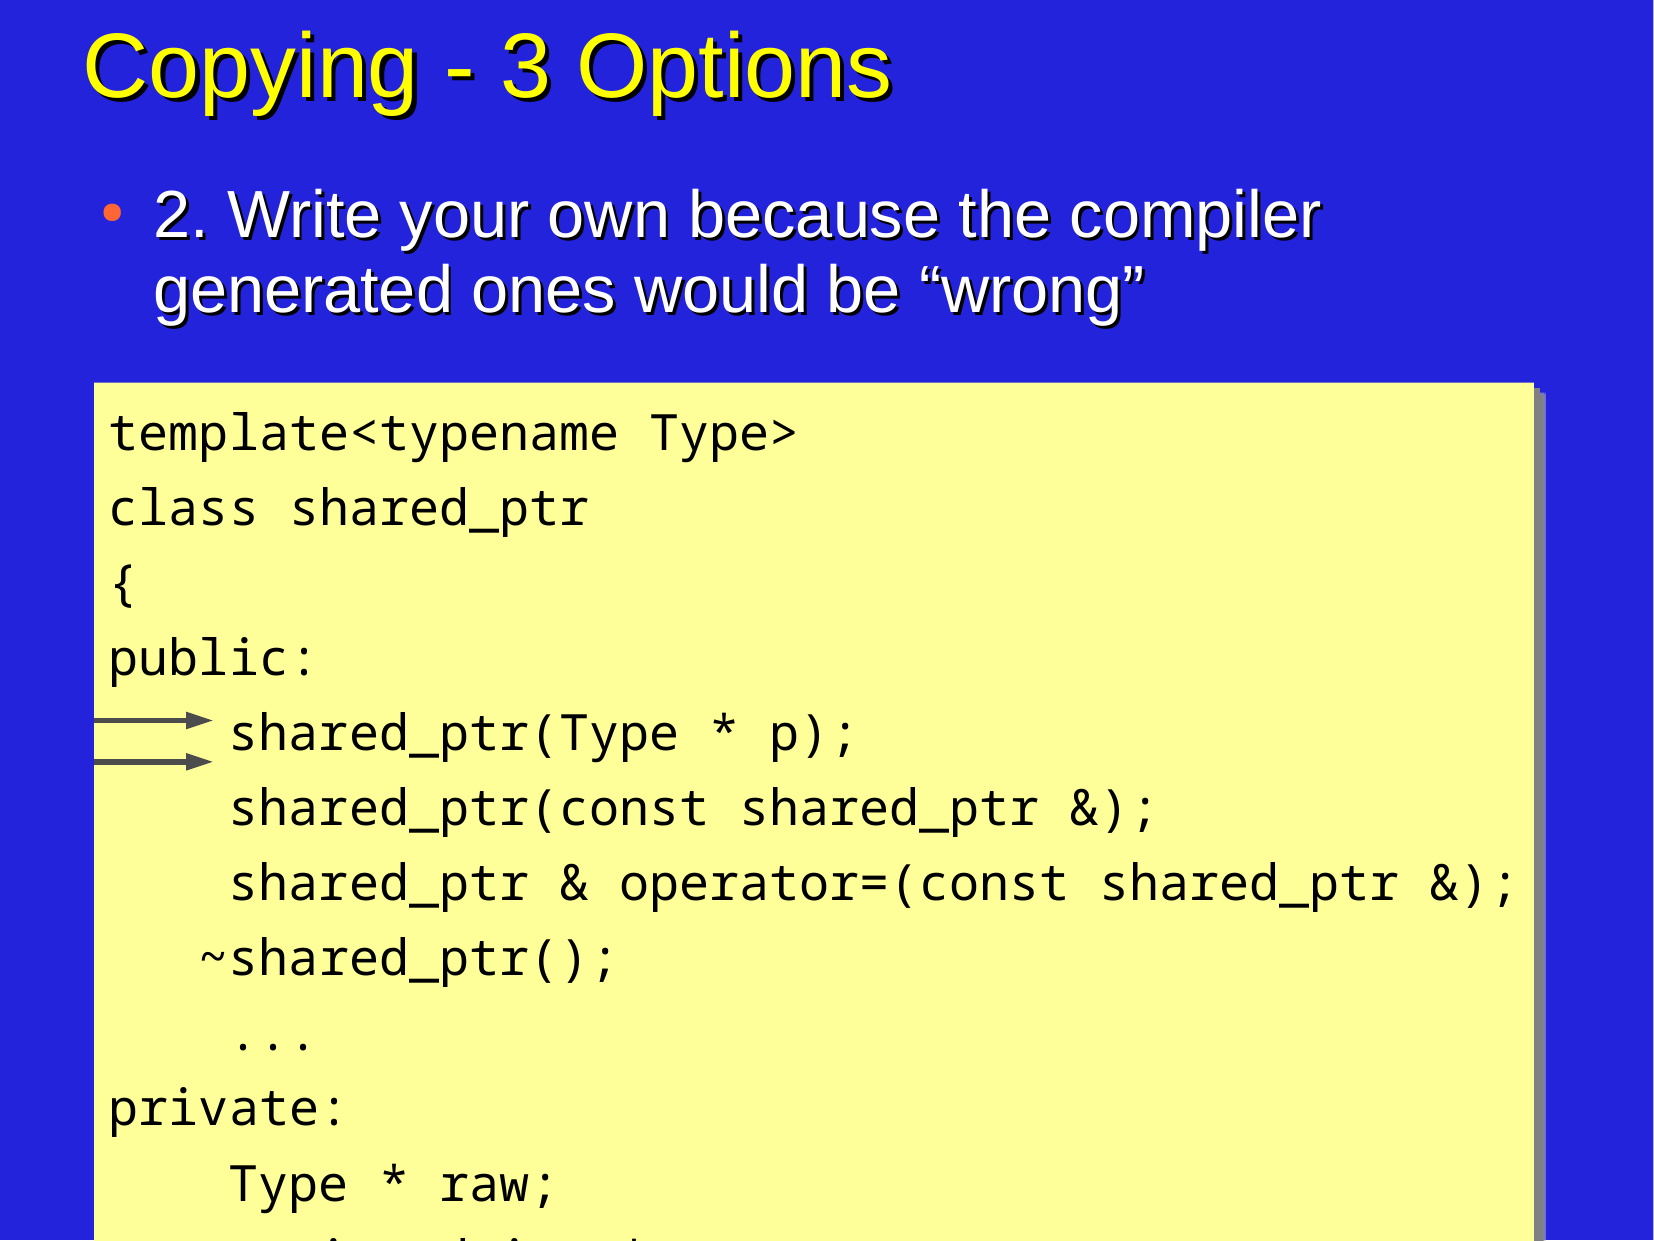

# Copying - 3 Options
2. Write your own because the compiler generated ones would be “wrong”
template<typename Type>
class shared_ptr
{
public:
 shared_ptr(Type * p);
 shared_ptr(const shared_ptr &);
 shared_ptr & operator=(const shared_ptr &);
 ~shared_ptr();
 ...
private:
 Type * raw;
 unsigned int * count;
};